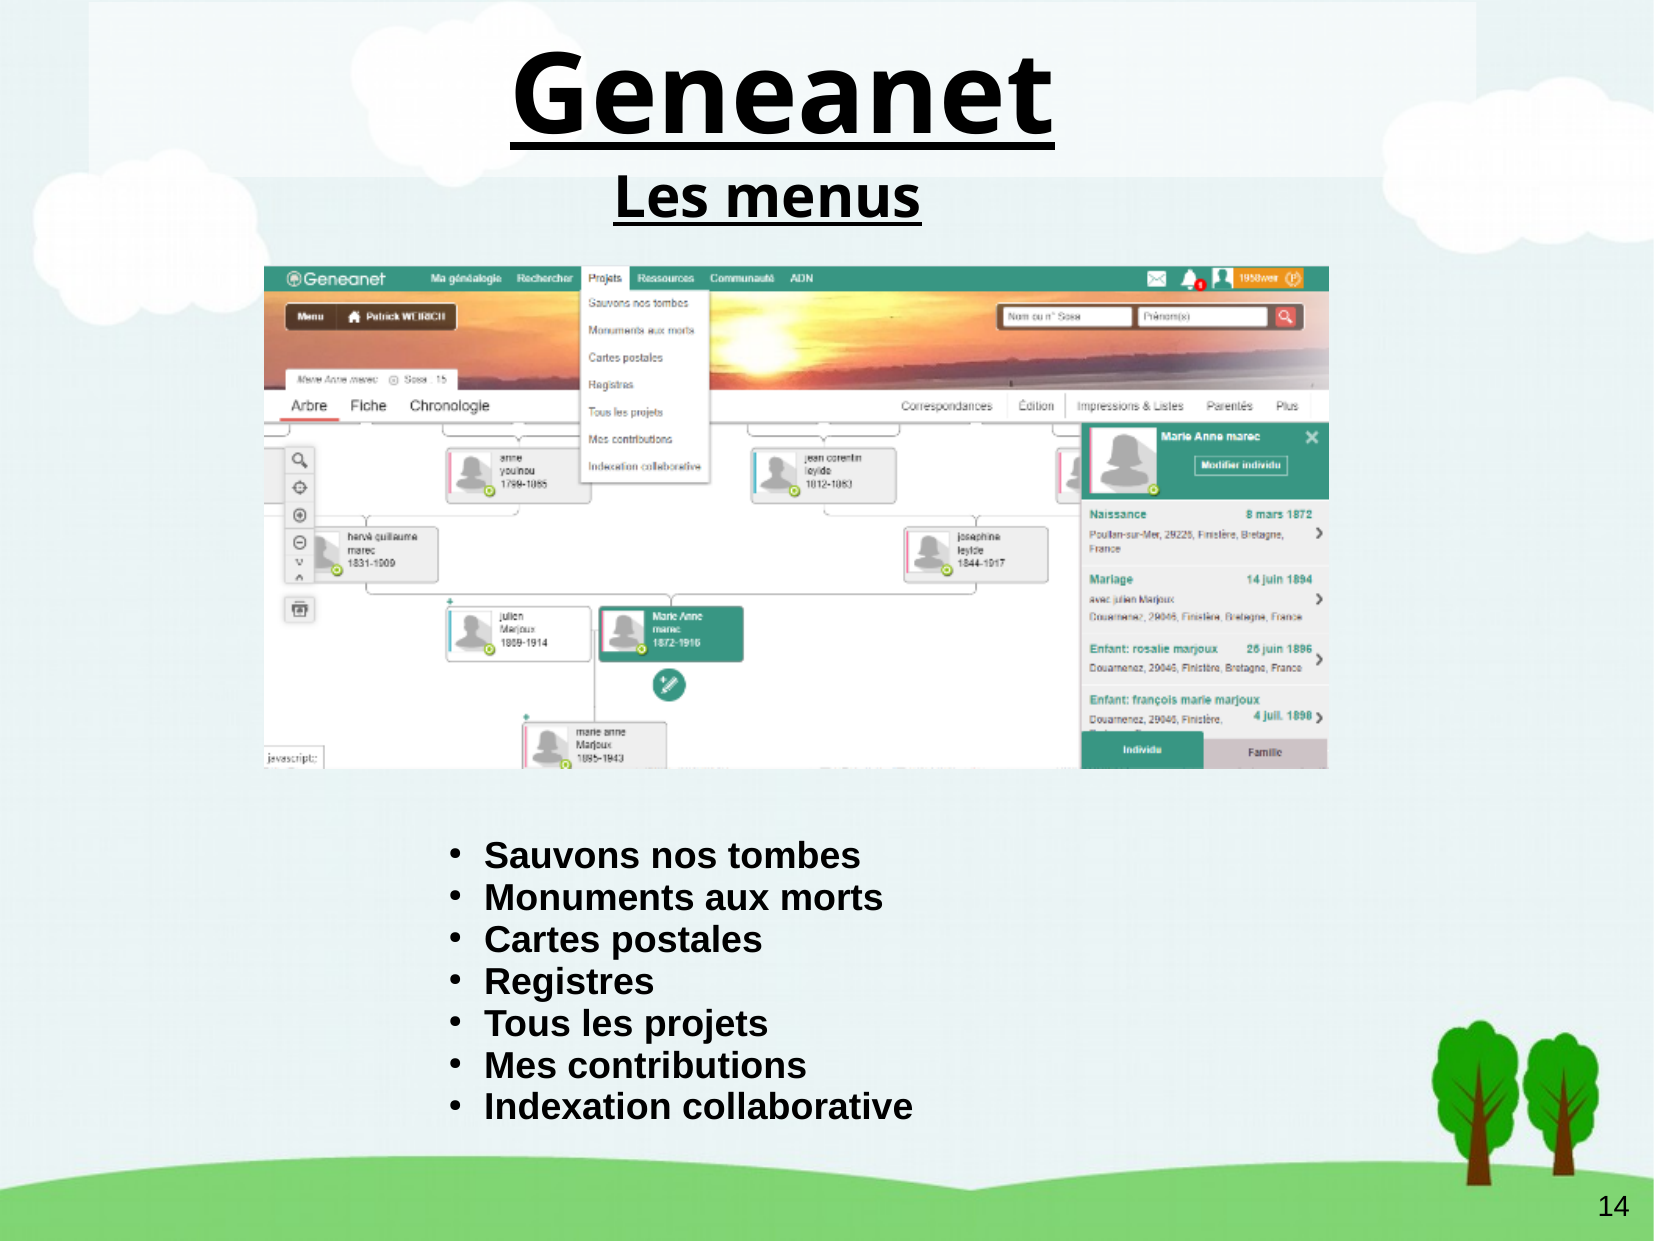

# Geneanet
Les menus
Sauvons nos tombes
Monuments aux morts
Cartes postales
Registres
Tous les projets
Mes contributions
Indexation collaborative
14